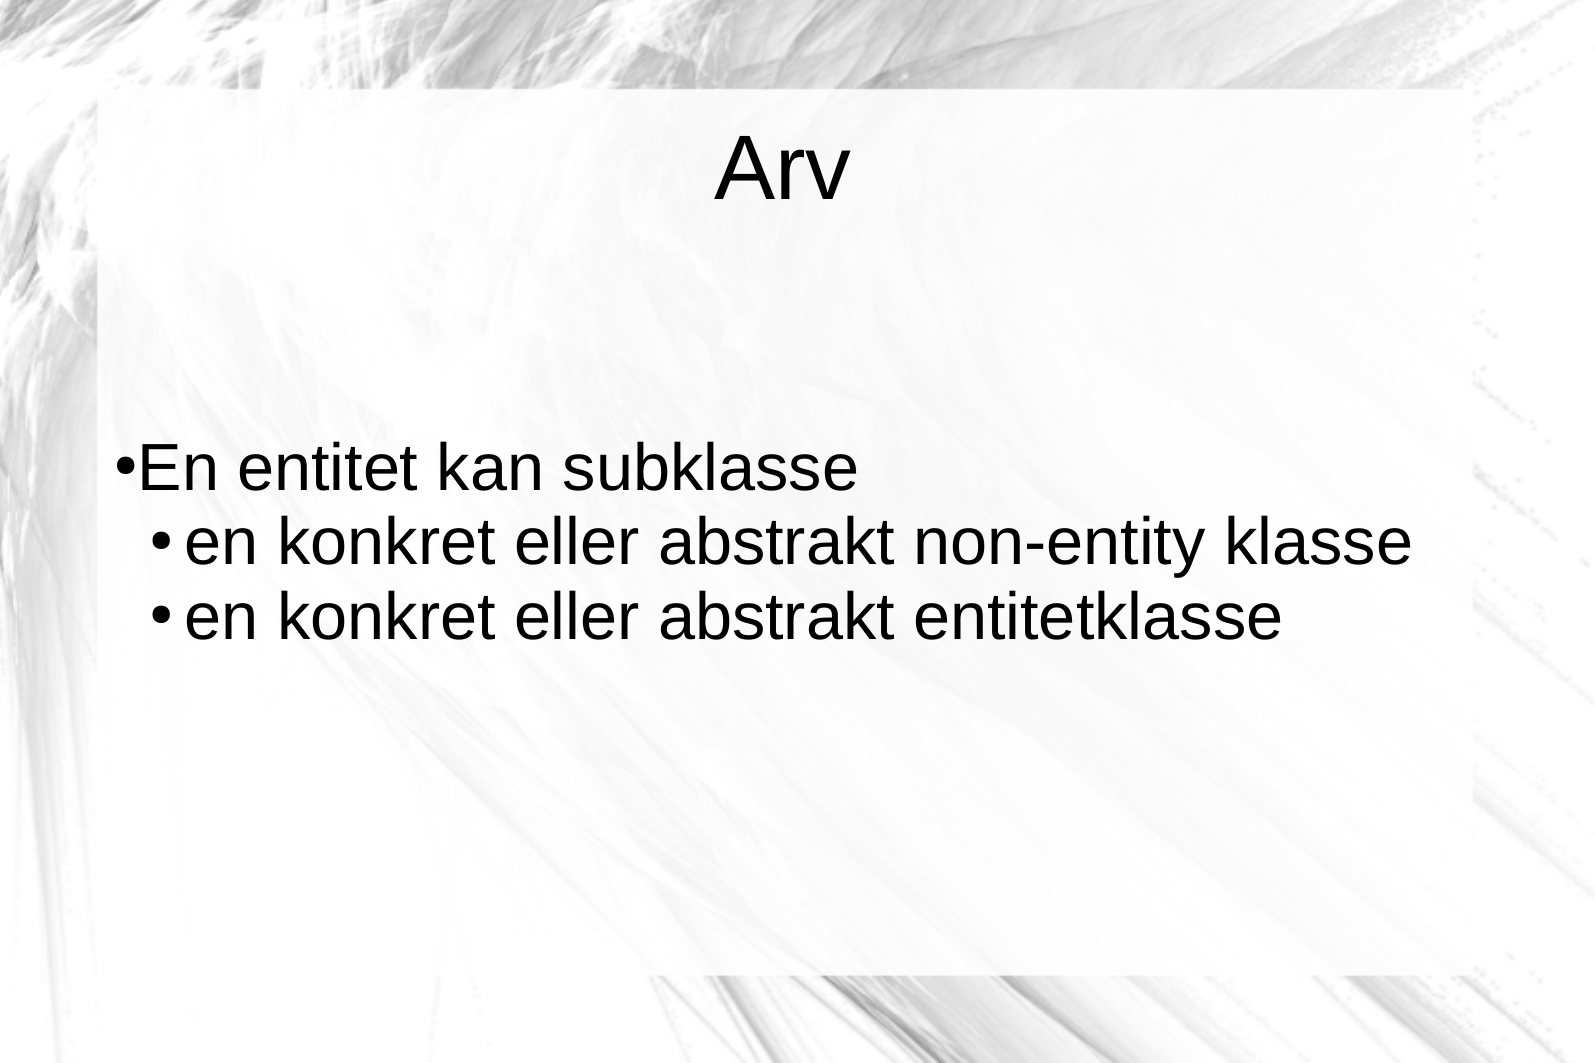

# Arv
En entitet kan subklasse
en konkret eller abstrakt non-entity klasse
en konkret eller abstrakt entitetklasse